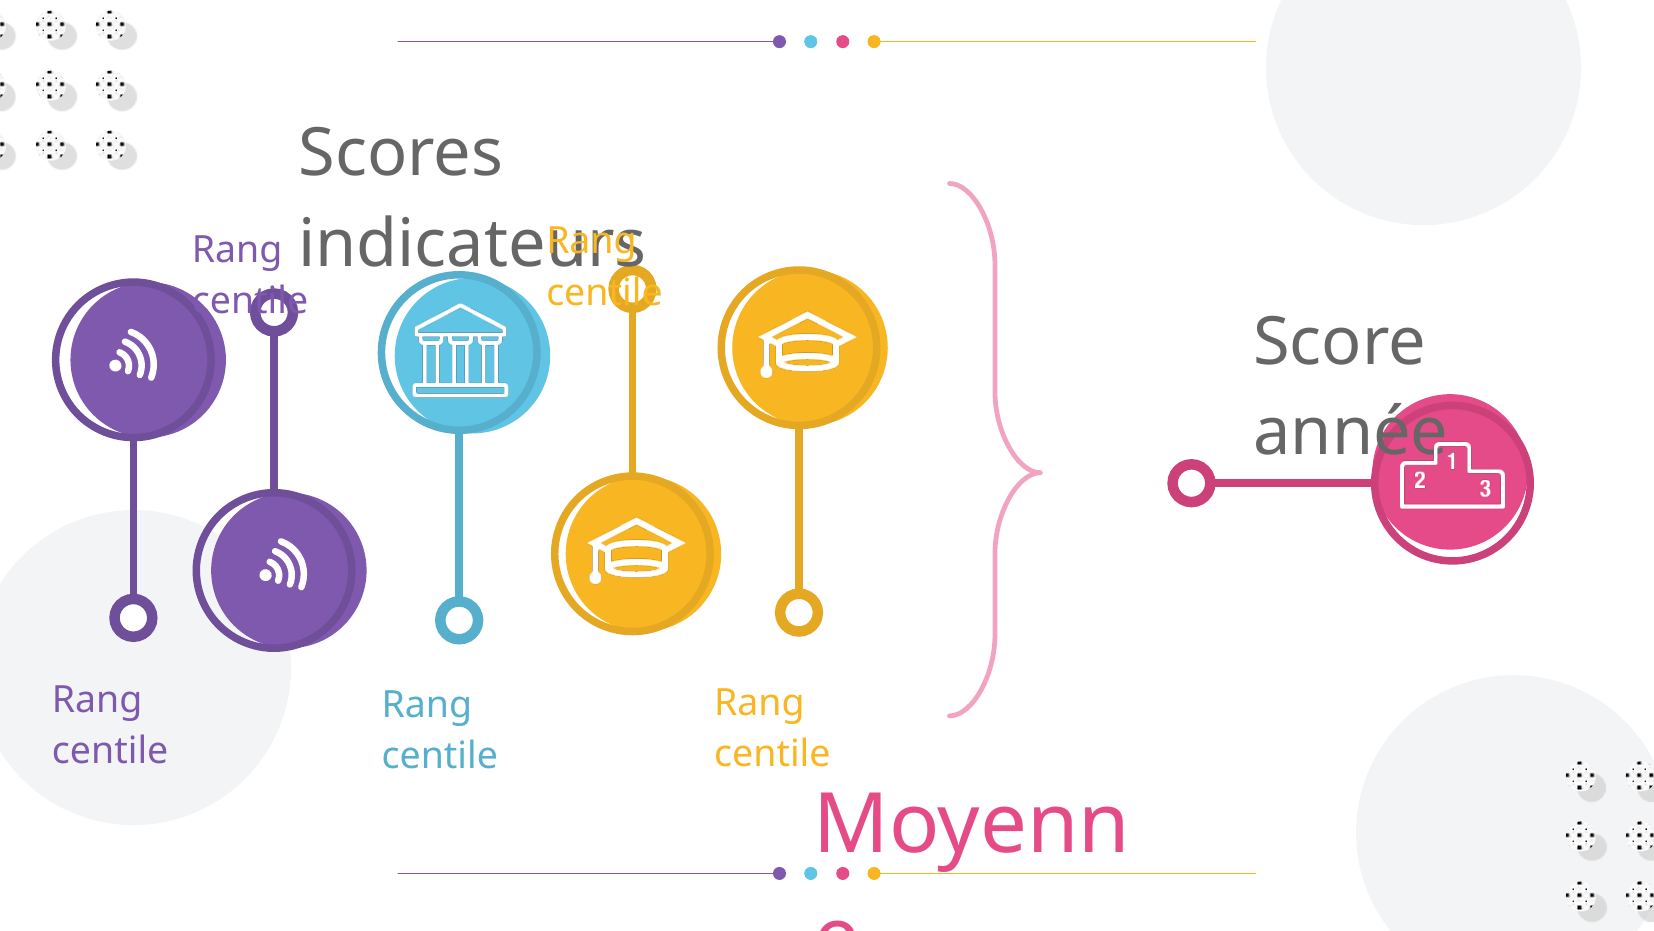

Scores indicateurs
Rang centile
Rang centile
Score année
Rang centile
Rang centile
Rang centile
Moyenne